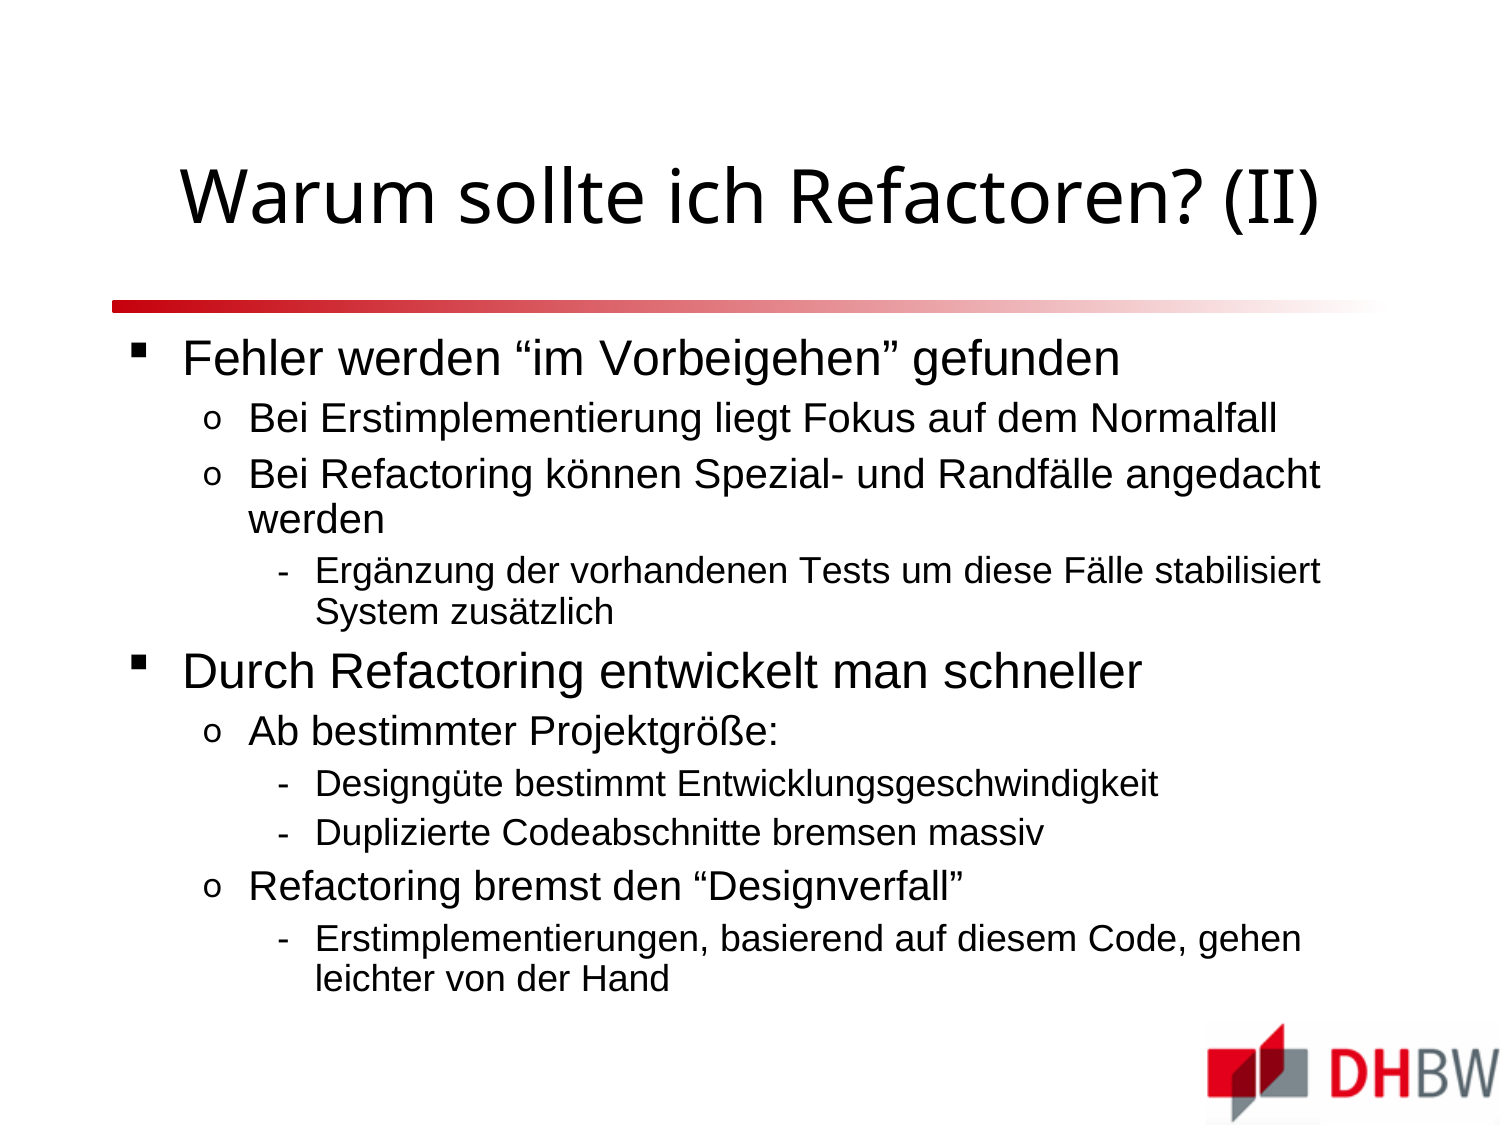

# Warum sollte ich Refactoren? (II)
Fehler werden “im Vorbeigehen” gefunden
Bei Erstimplementierung liegt Fokus auf dem Normalfall
Bei Refactoring können Spezial- und Randfälle angedacht werden
Ergänzung der vorhandenen Tests um diese Fälle stabilisiert System zusätzlich
Durch Refactoring entwickelt man schneller
Ab bestimmter Projektgröße:
Designgüte bestimmt Entwicklungsgeschwindigkeit
Duplizierte Codeabschnitte bremsen massiv
Refactoring bremst den “Designverfall”
Erstimplementierungen, basierend auf diesem Code, gehen leichter von der Hand